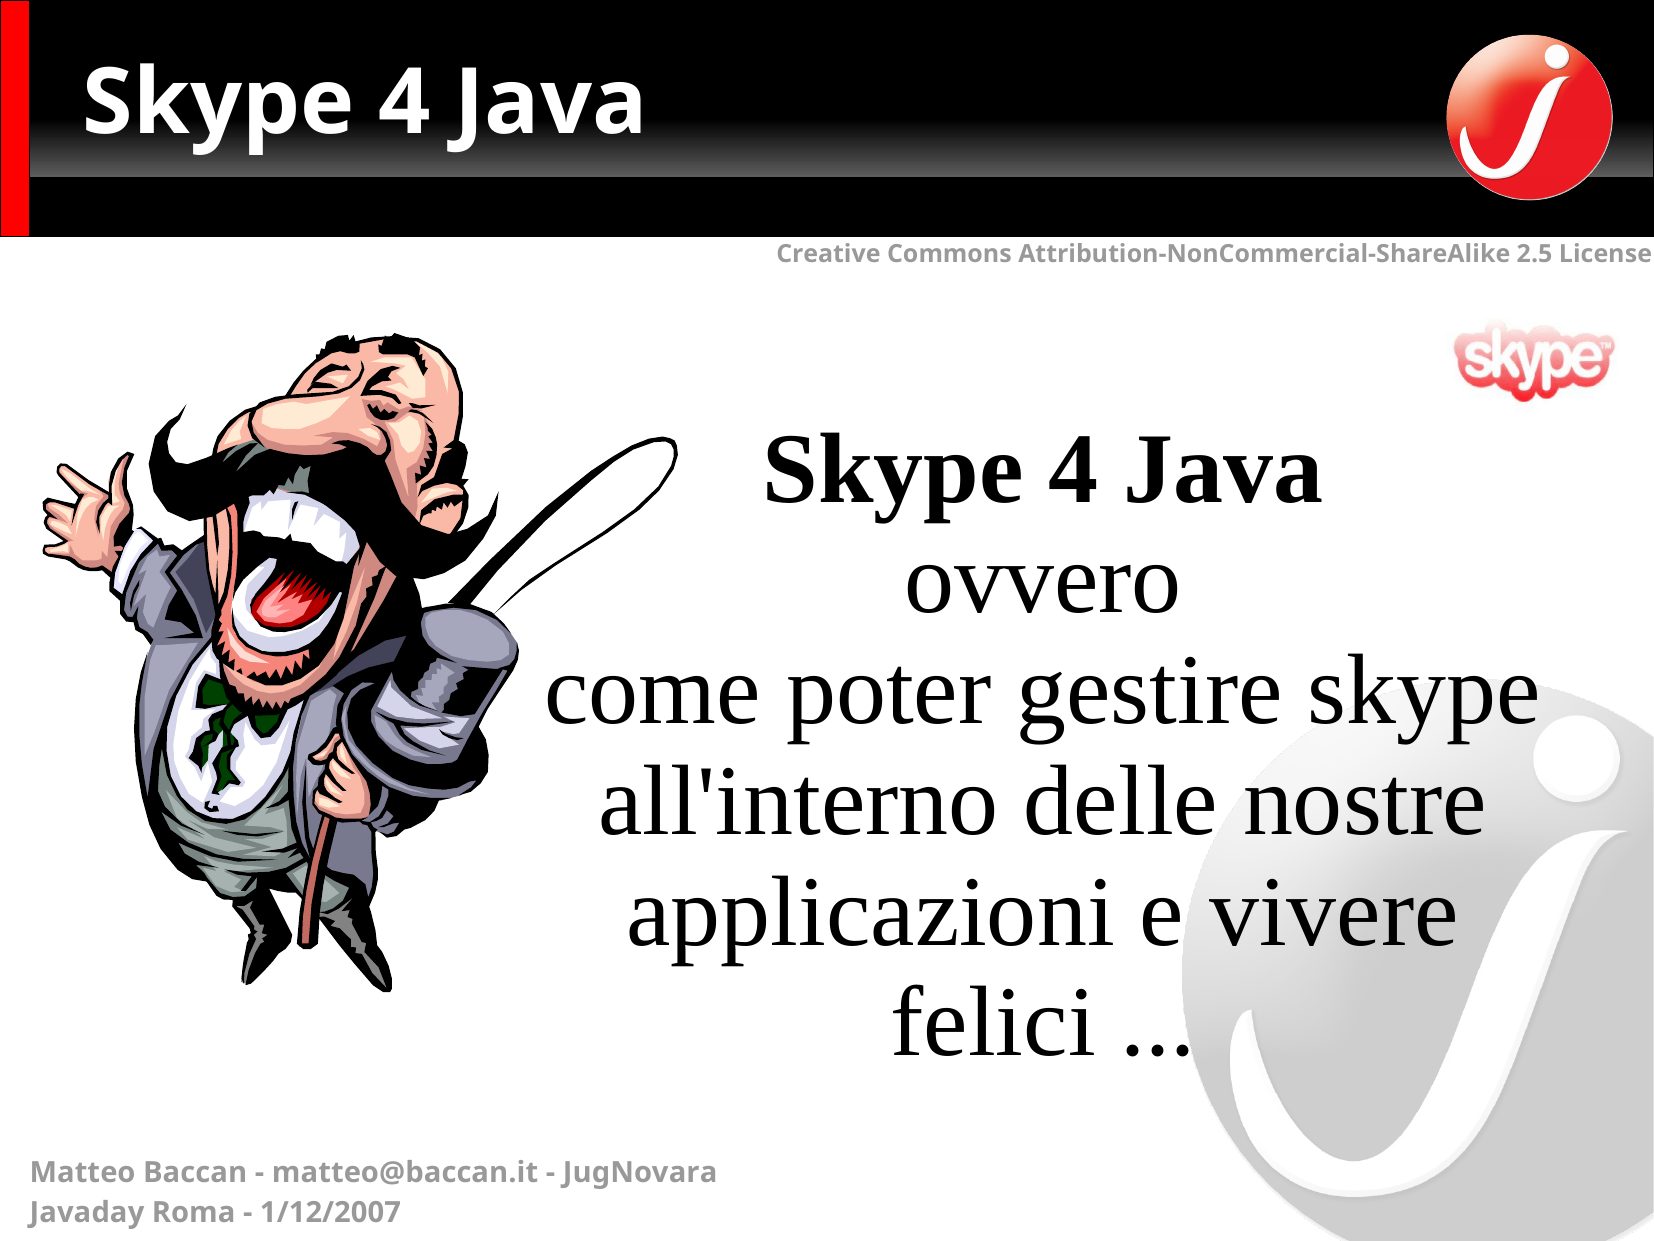

# Skype 4 Java
Skype 4 Java
ovvero
come poter gestire skype all'interno delle nostre applicazioni e vivere felici ...